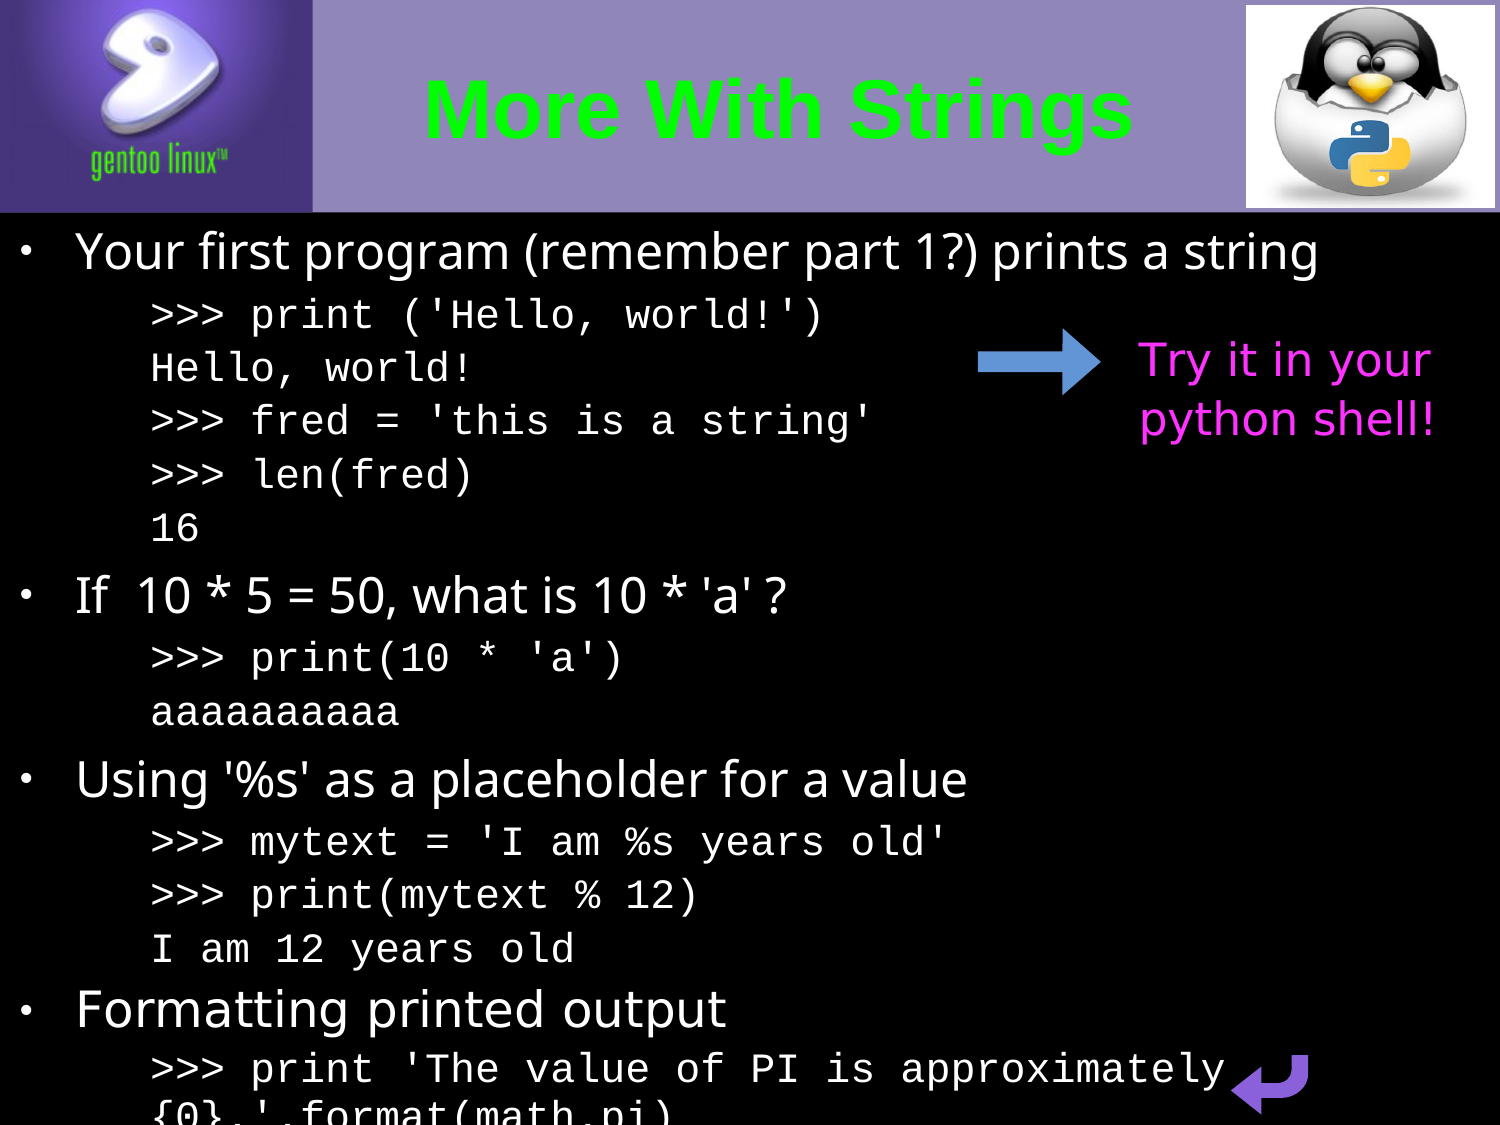

# More With Strings
Your first program (remember part 1?) prints a string
>>> print ('Hello, world!')
Hello, world!
>>> fred = 'this is a string'
>>> len(fred)
16
If 10 * 5 = 50, what is 10 * 'a' ?
>>> print(10 * 'a')
aaaaaaaaaa
Using '%s' as a placeholder for a value
>>> mytext = 'I am %s years old'
>>> print(mytext % 12)
I am 12 years old
Formatting printed output
>>> print 'The value of PI is approximately {0}.'.format(math.pi)
Try it in your python shell!